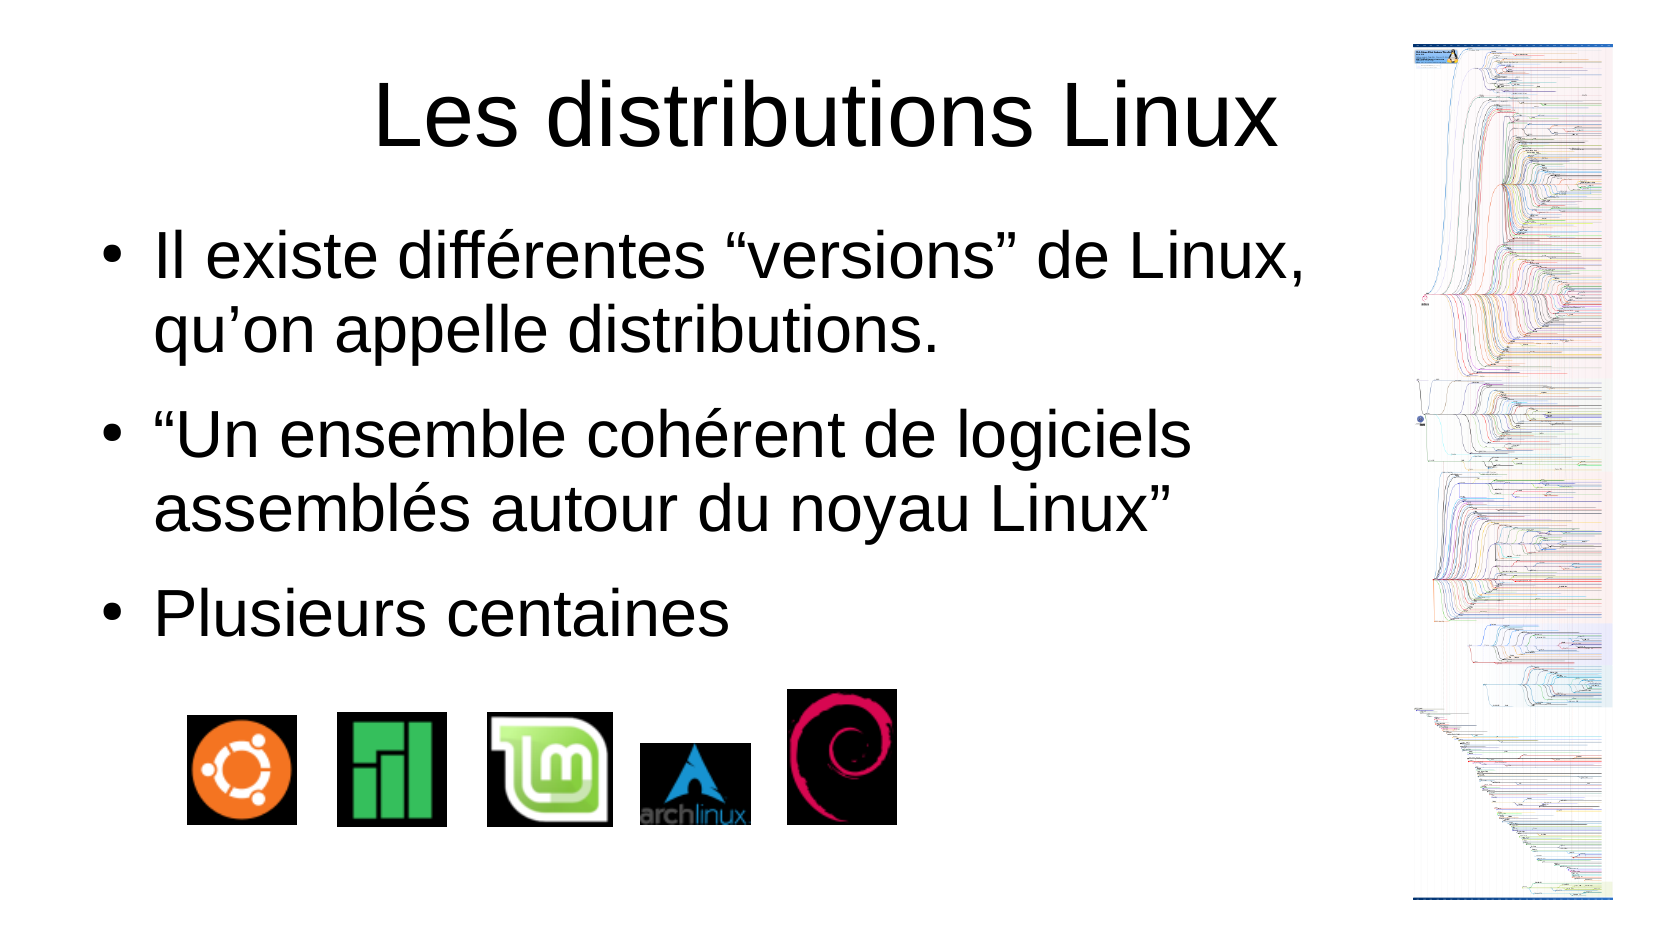

# Les distributions Linux
Il existe différentes “versions” de Linux, qu’on appelle distributions.
“Un ensemble cohérent de logiciels assemblés autour du noyau Linux”
Plusieurs centaines